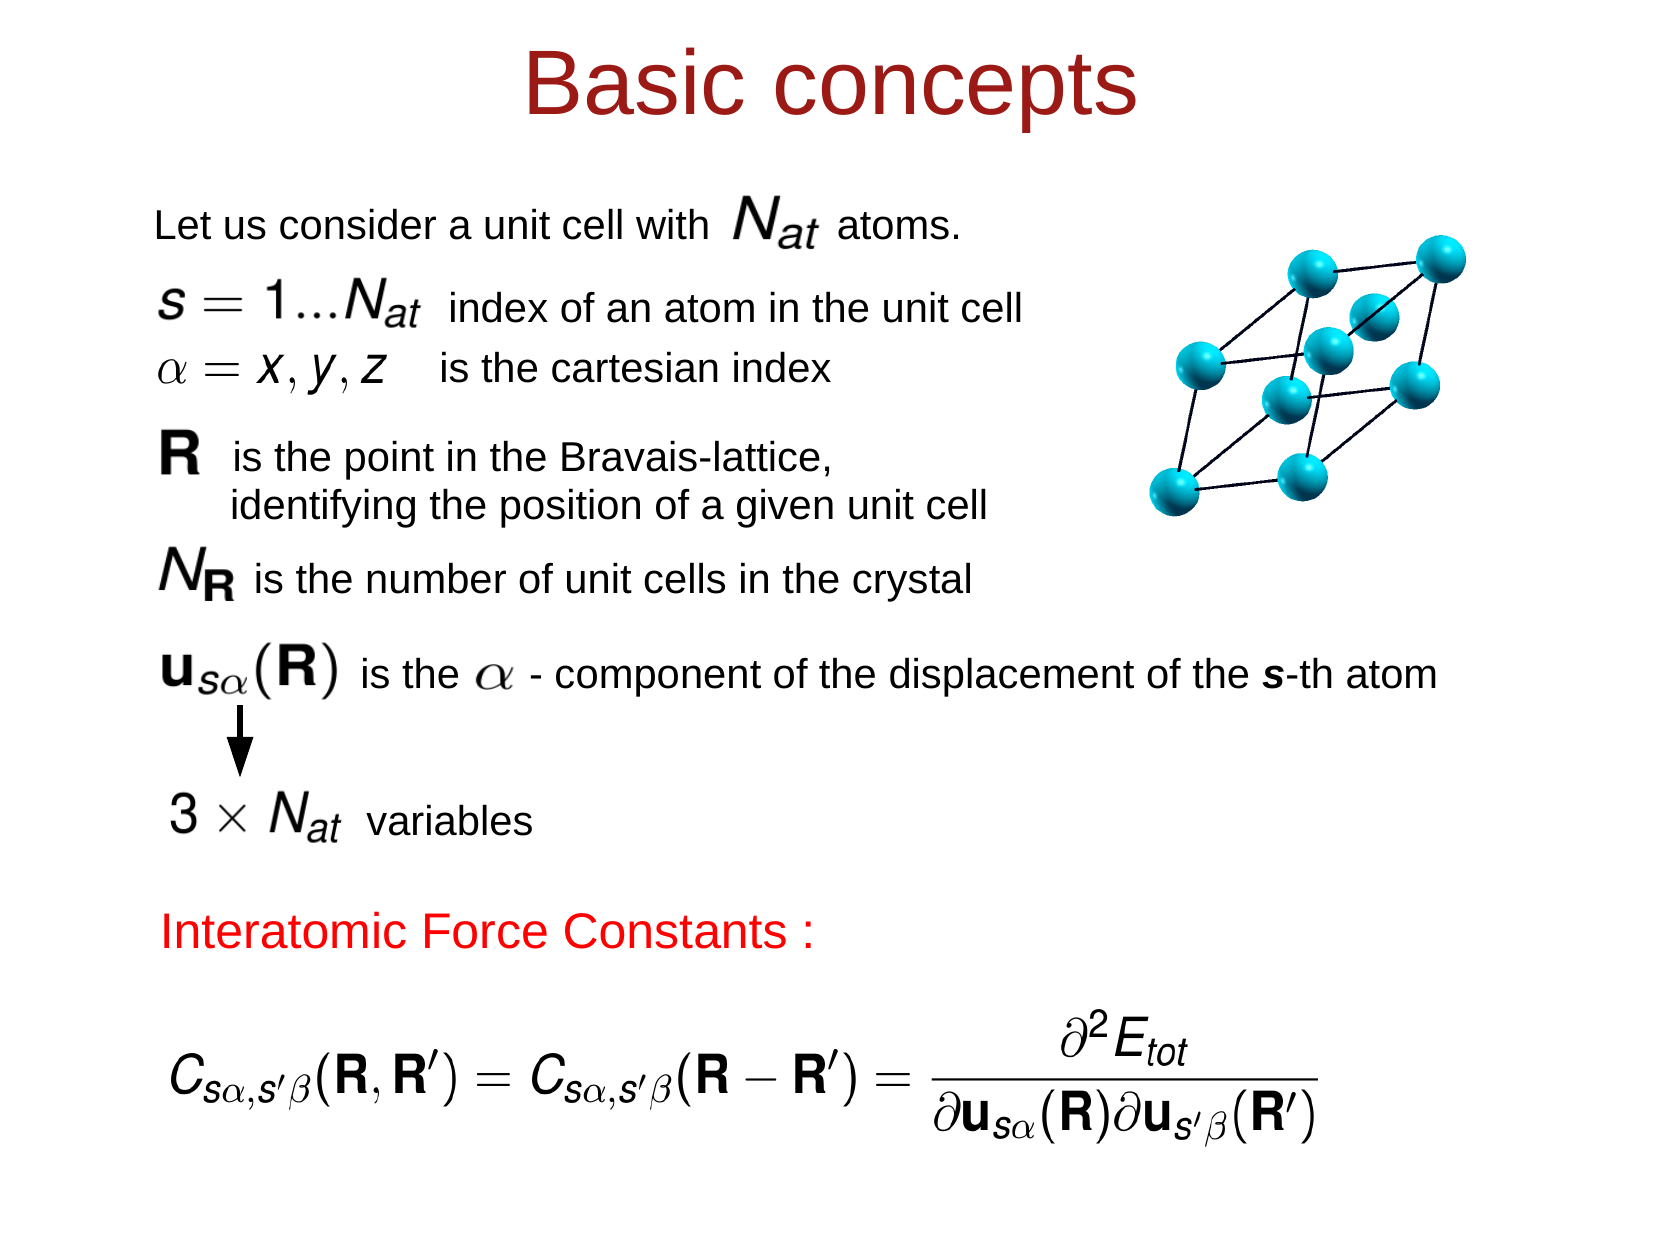

Basic concepts
# Let us consider a unit cell with atoms.
 index of an atom in the unit cell
 is the cartesian index
 is the point in the Bravais-lattice, identifying the position of a given unit cell
is the number of unit cells in the crystal
is the - component of the displacement of the s-th atom
variables
 Interatomic Force Constants :